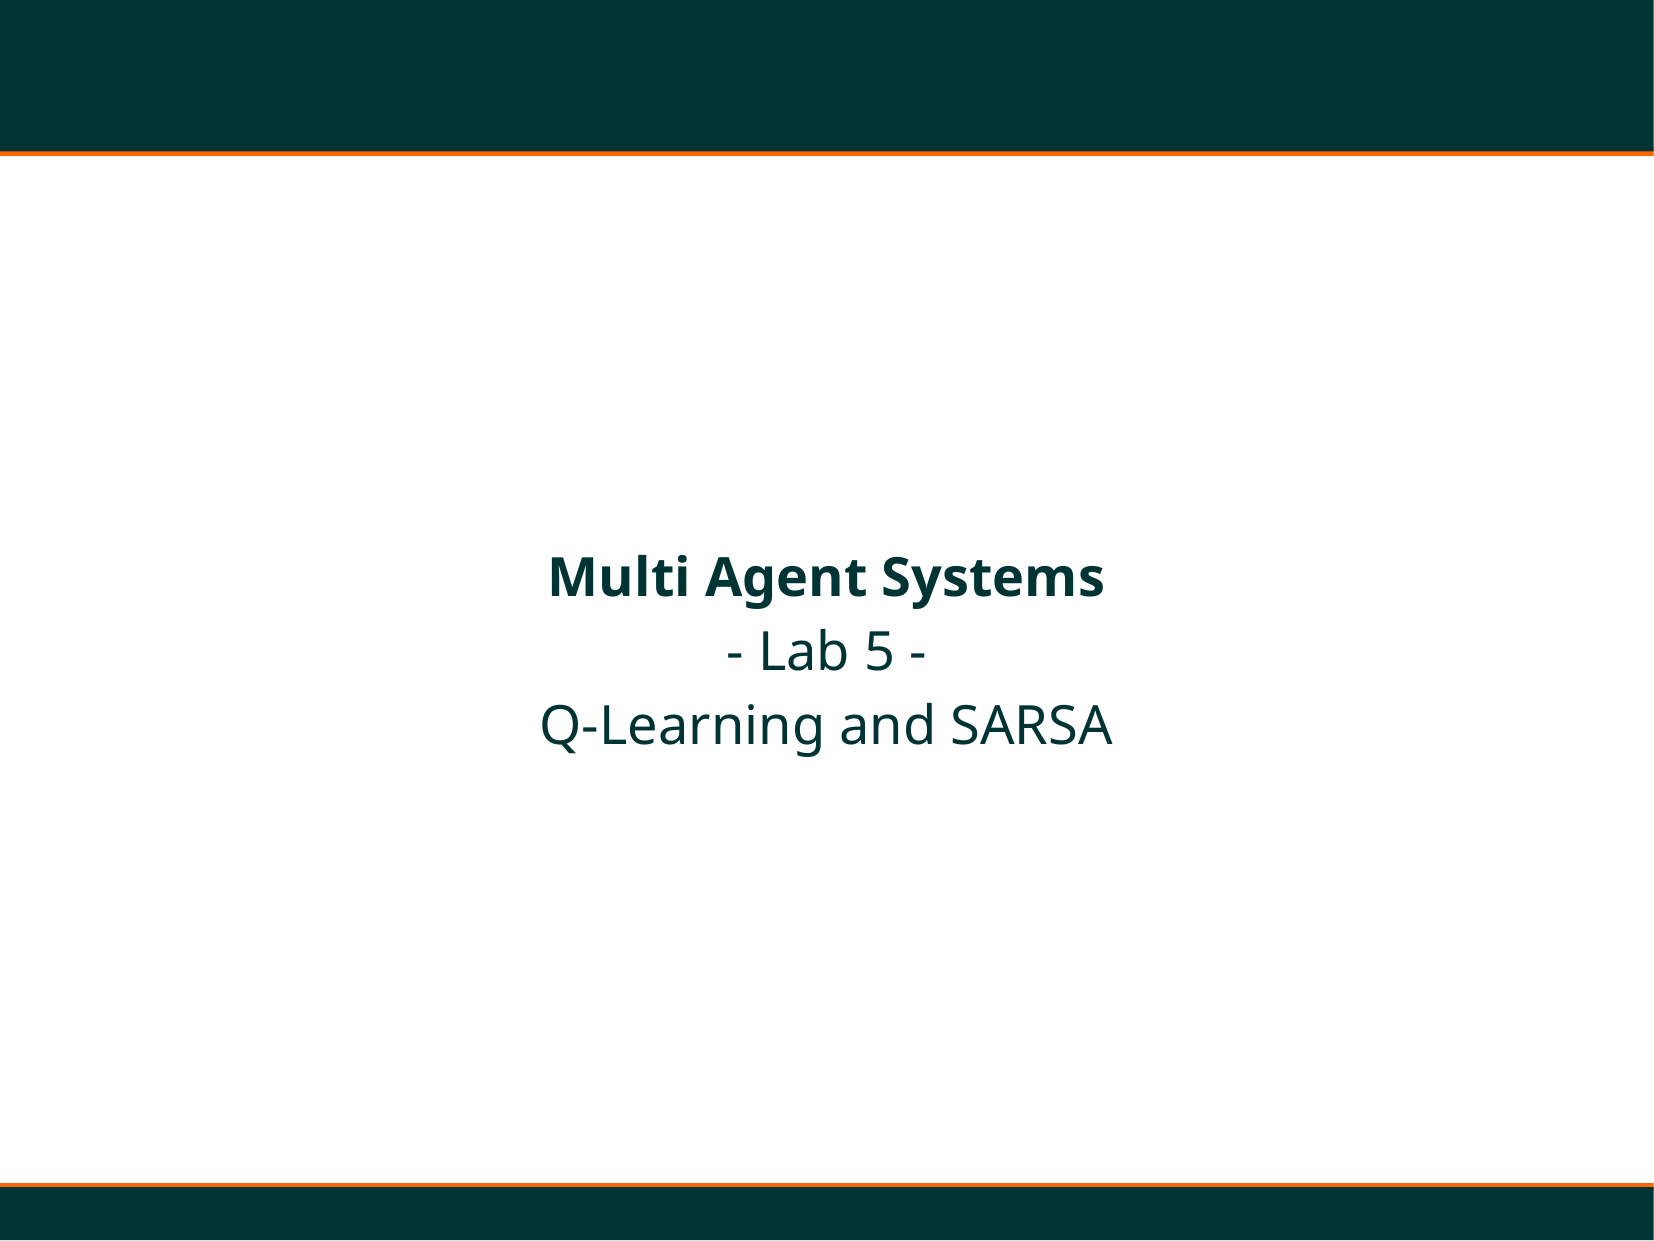

# Multi Agent Systems
- Lab 5 -
Q-Learning and SARSA